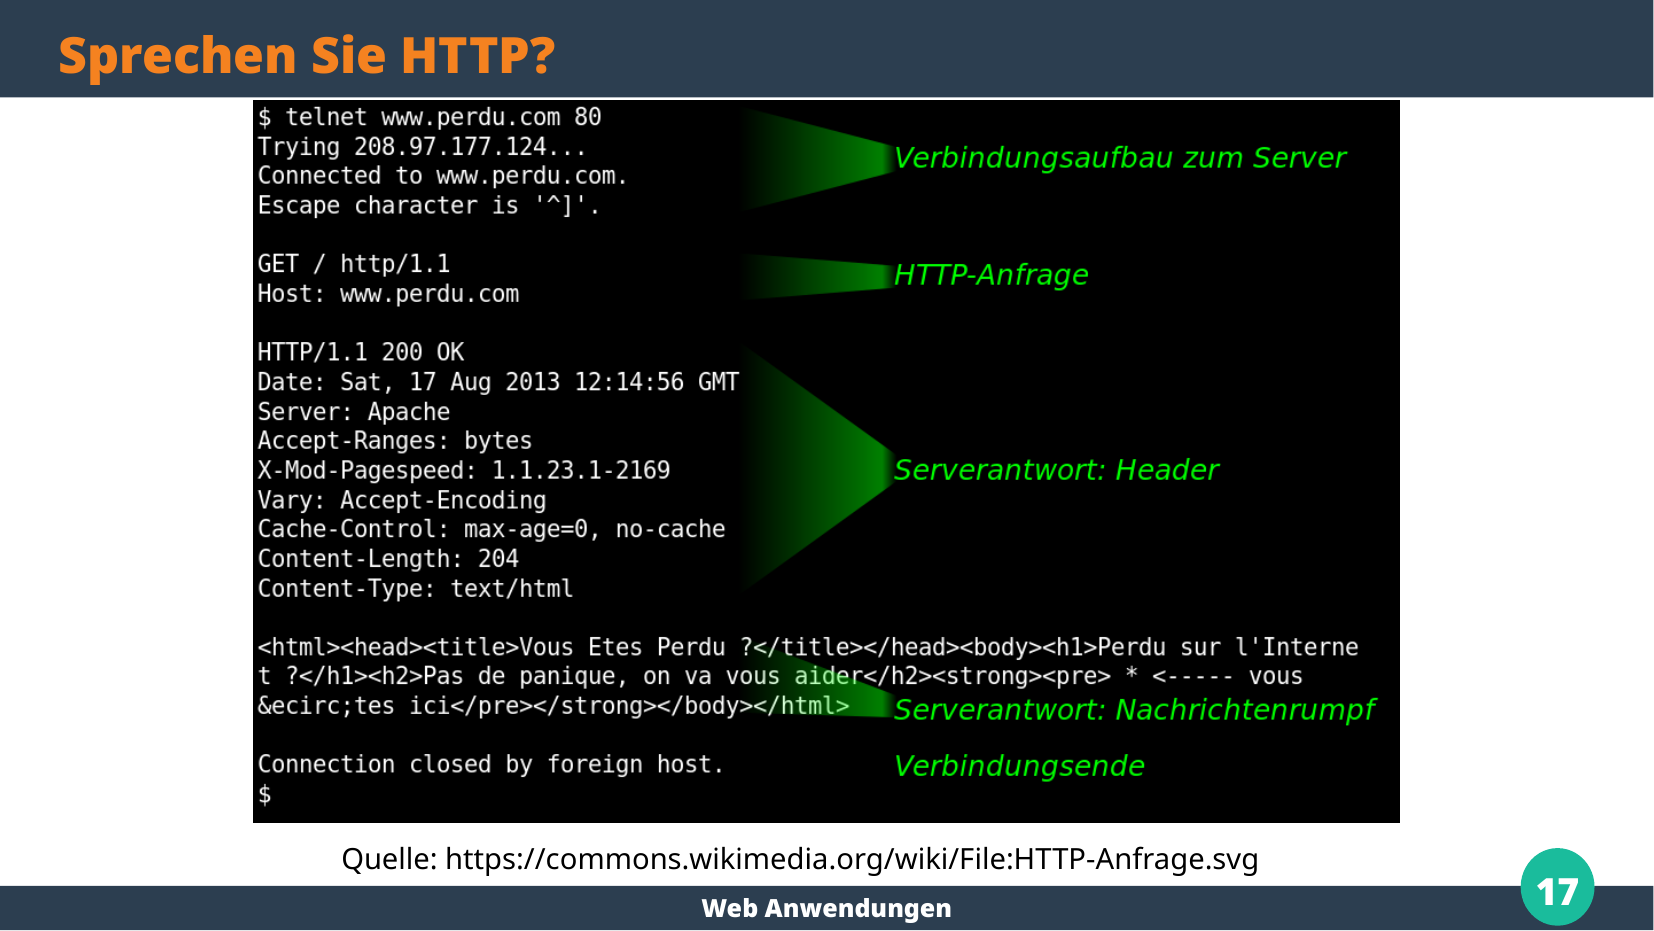

# Sprechen Sie HTTP?
Quelle: https://commons.wikimedia.org/wiki/File:HTTP-Anfrage.svg
17